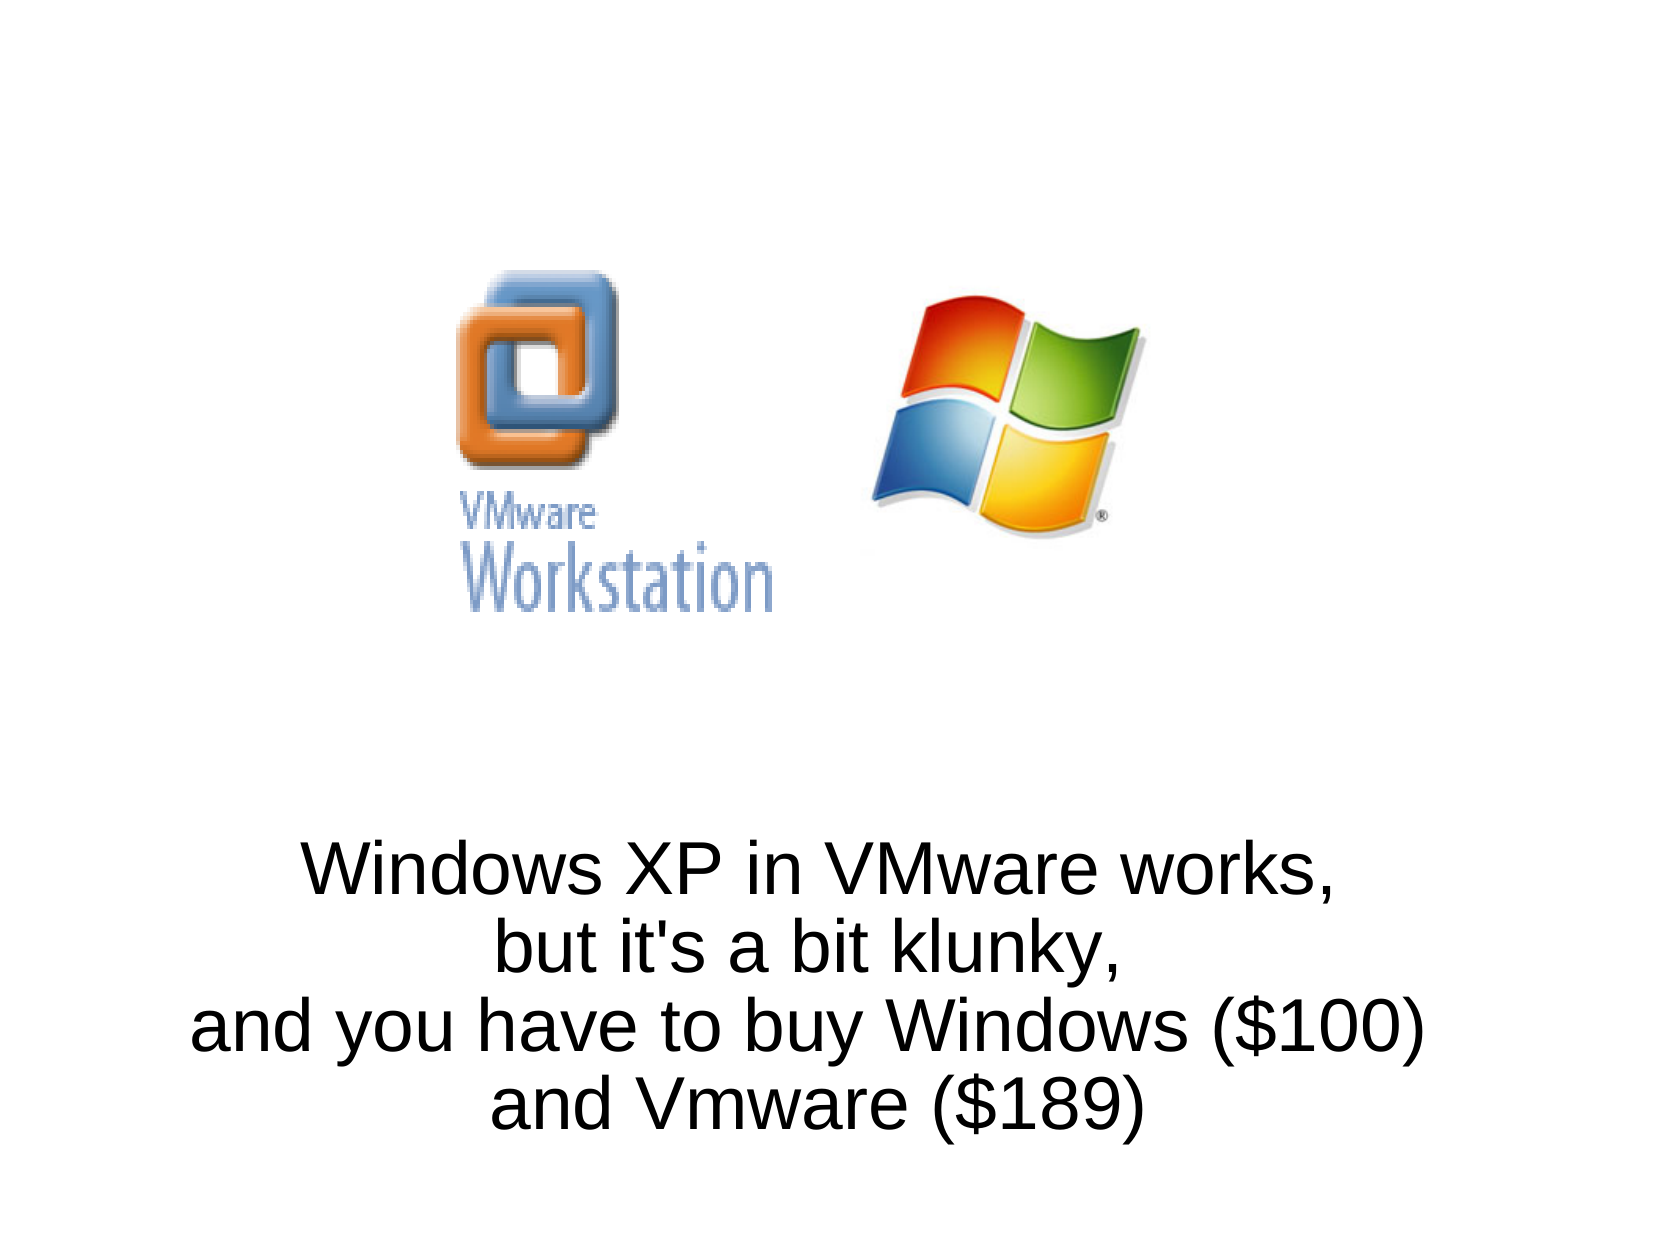

# Windows XP in VMware works, but it's a bit klunky, and you have to buy Windows ($100) and Vmware ($189)